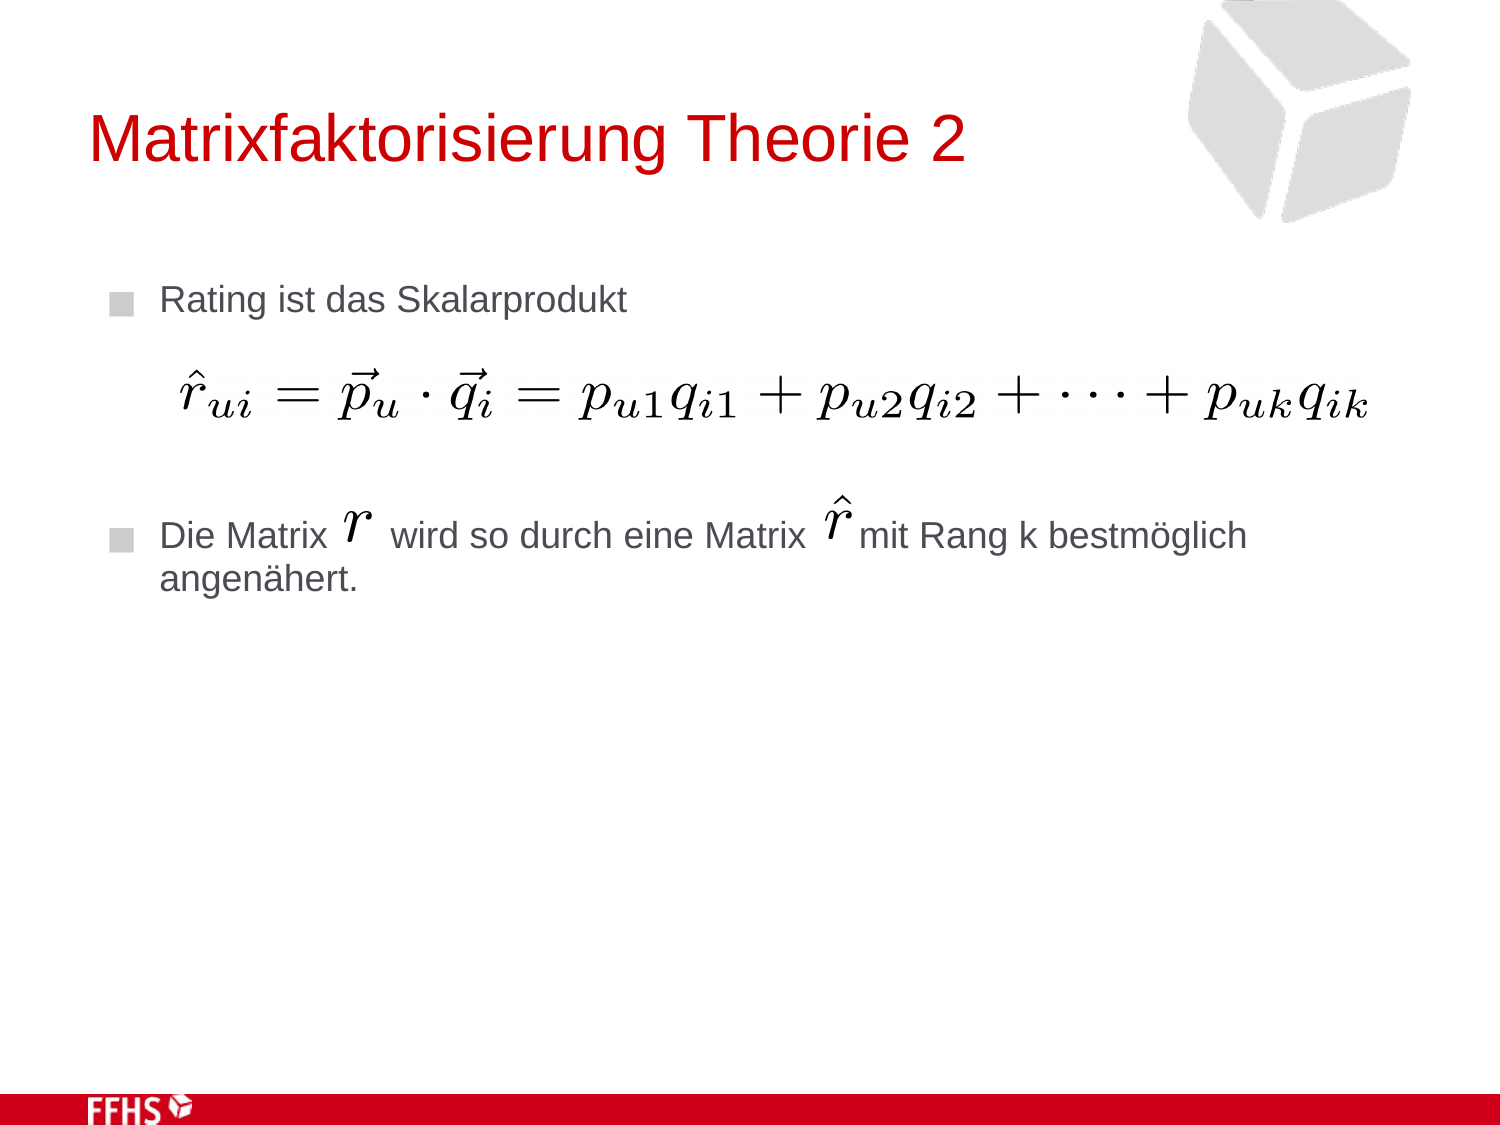

# Matrixfaktorisierung Theorie 2
Rating ist das Skalarprodukt
Die Matrix wird so durch eine Matrix mit Rang k bestmöglich
angenähert.